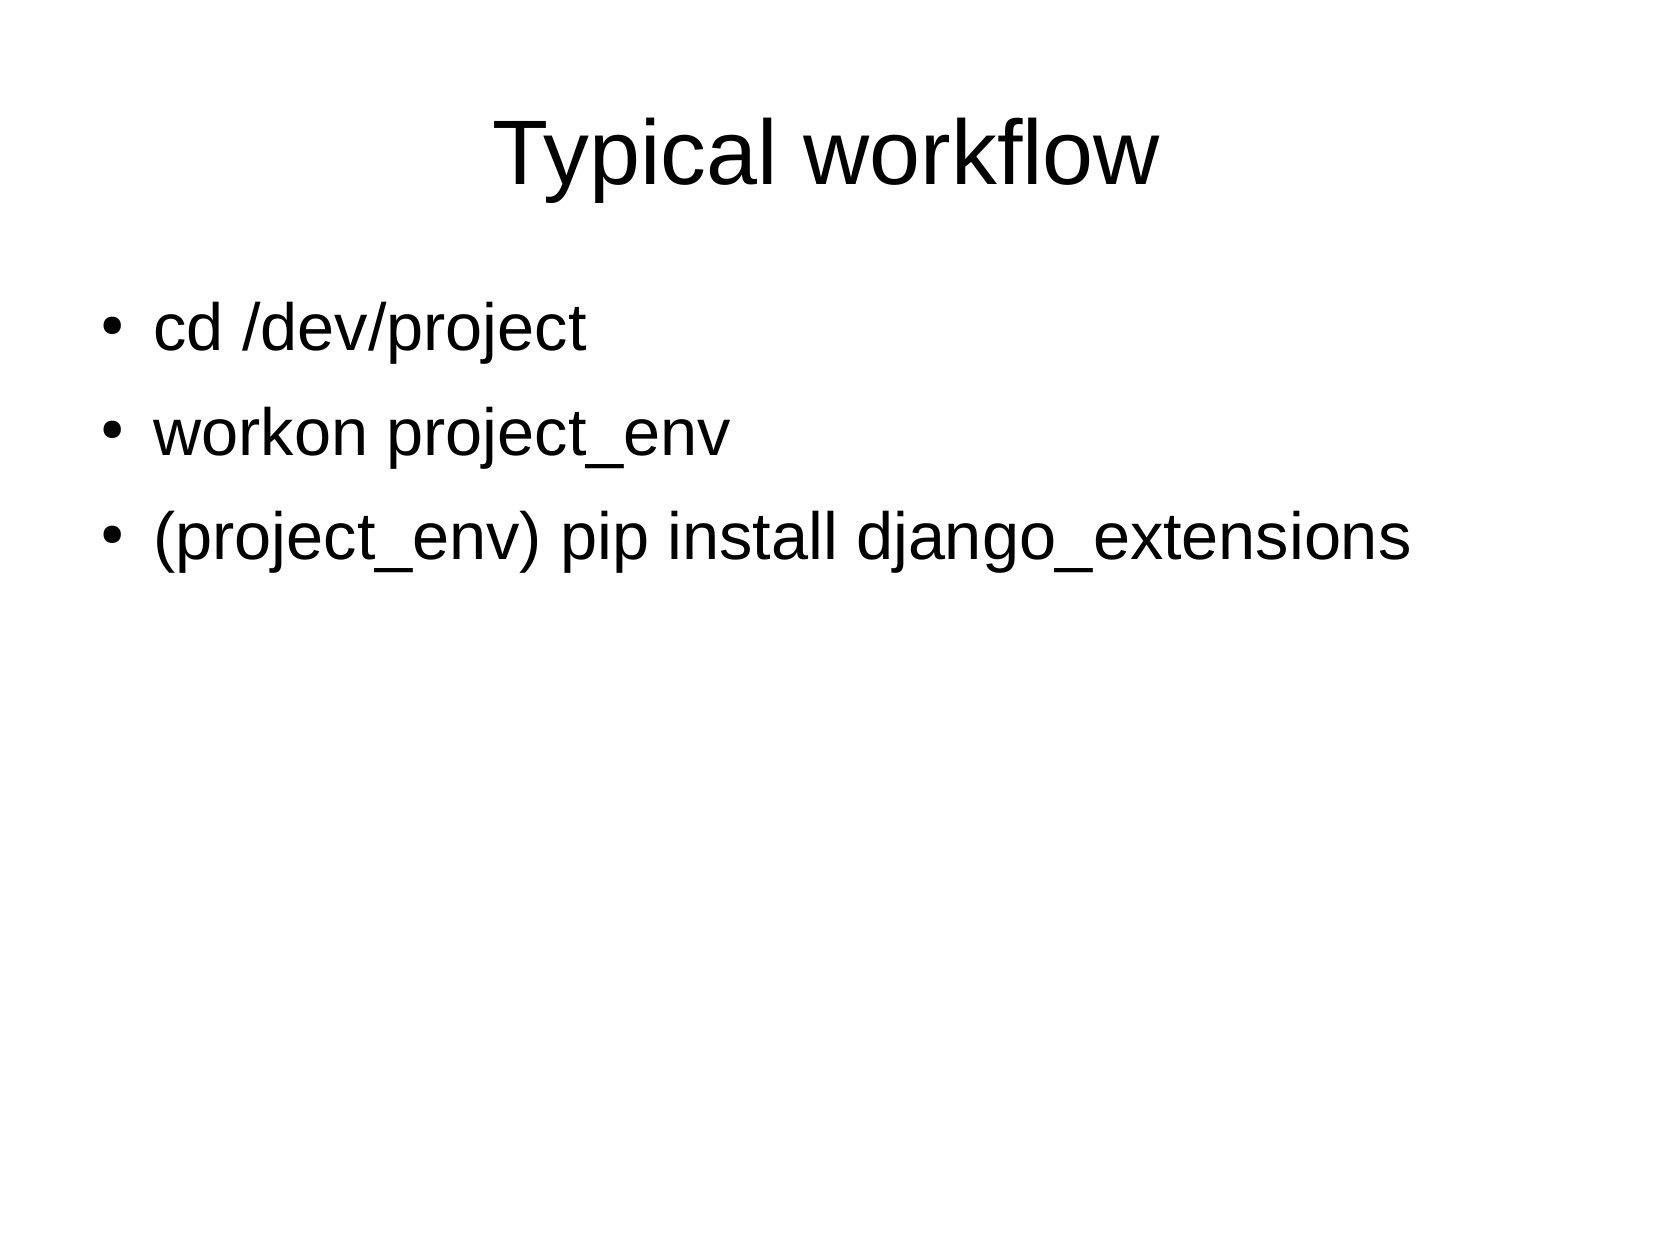

# Typical workflow
cd /dev/project
workon project_env
(project_env) pip install django_extensions